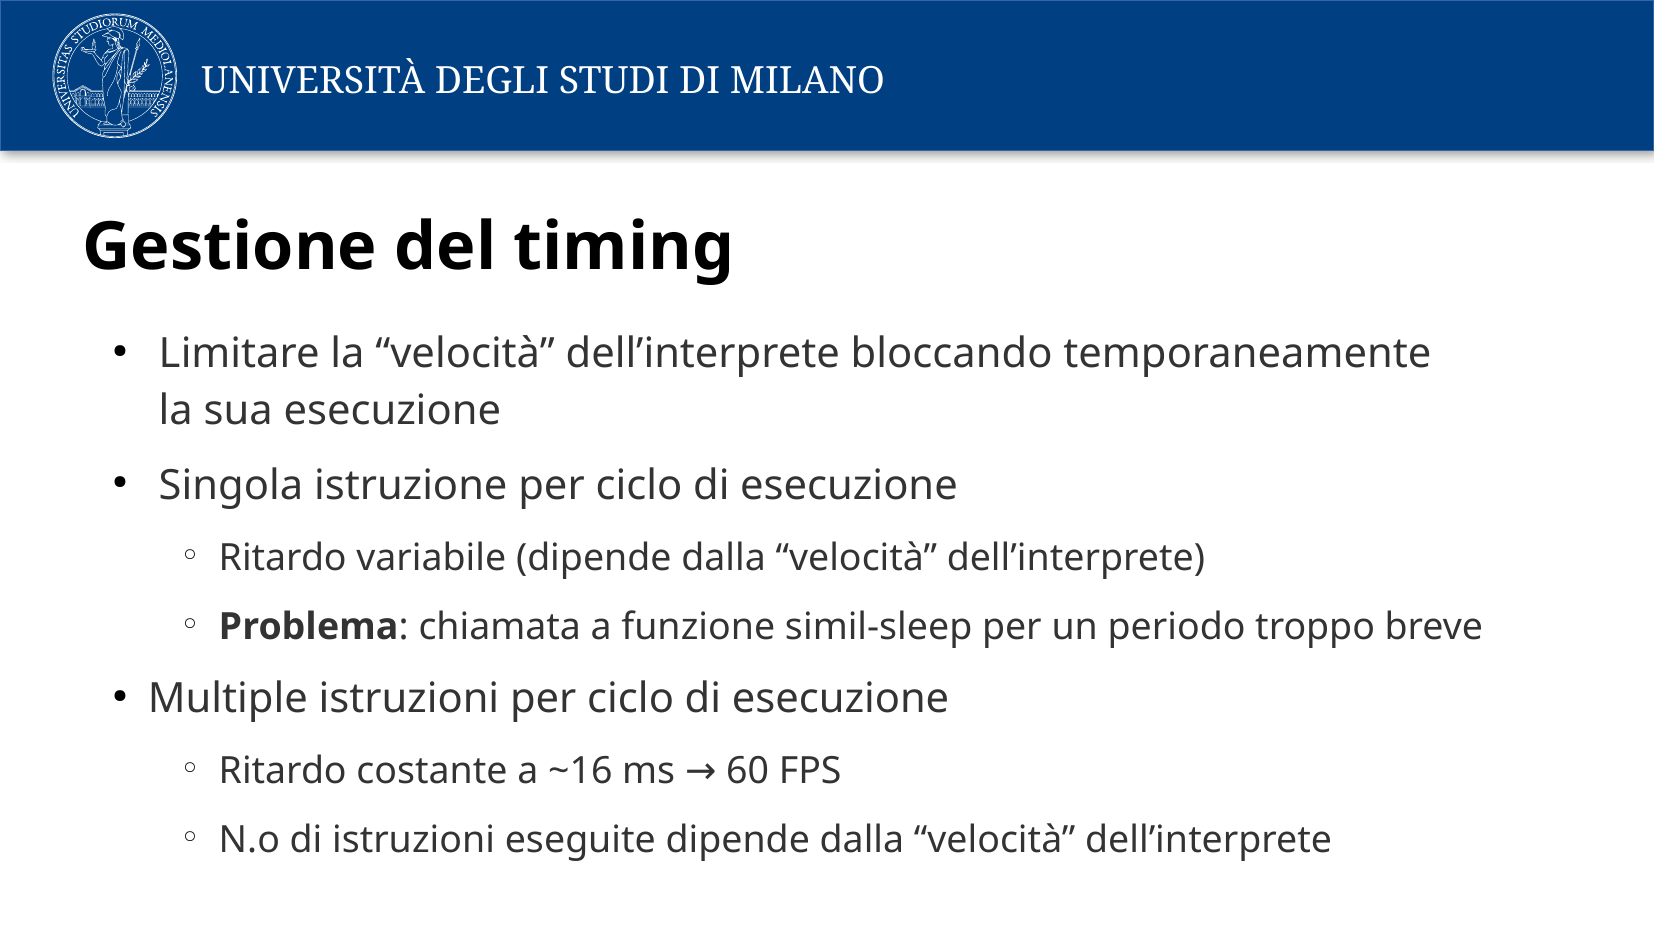

UNIVERSITÀ DEGLI STUDI DI MILANO
# Gestione del timing
 Limitare la “velocità” dell’interprete bloccando temporaneamente la sua esecuzione
 Singola istruzione per ciclo di esecuzione
Ritardo variabile (dipende dalla “velocità” dell’interprete)
Problema: chiamata a funzione simil-sleep per un periodo troppo breve
Multiple istruzioni per ciclo di esecuzione
Ritardo costante a ~16 ms → 60 FPS
N.o di istruzioni eseguite dipende dalla “velocità” dell’interprete